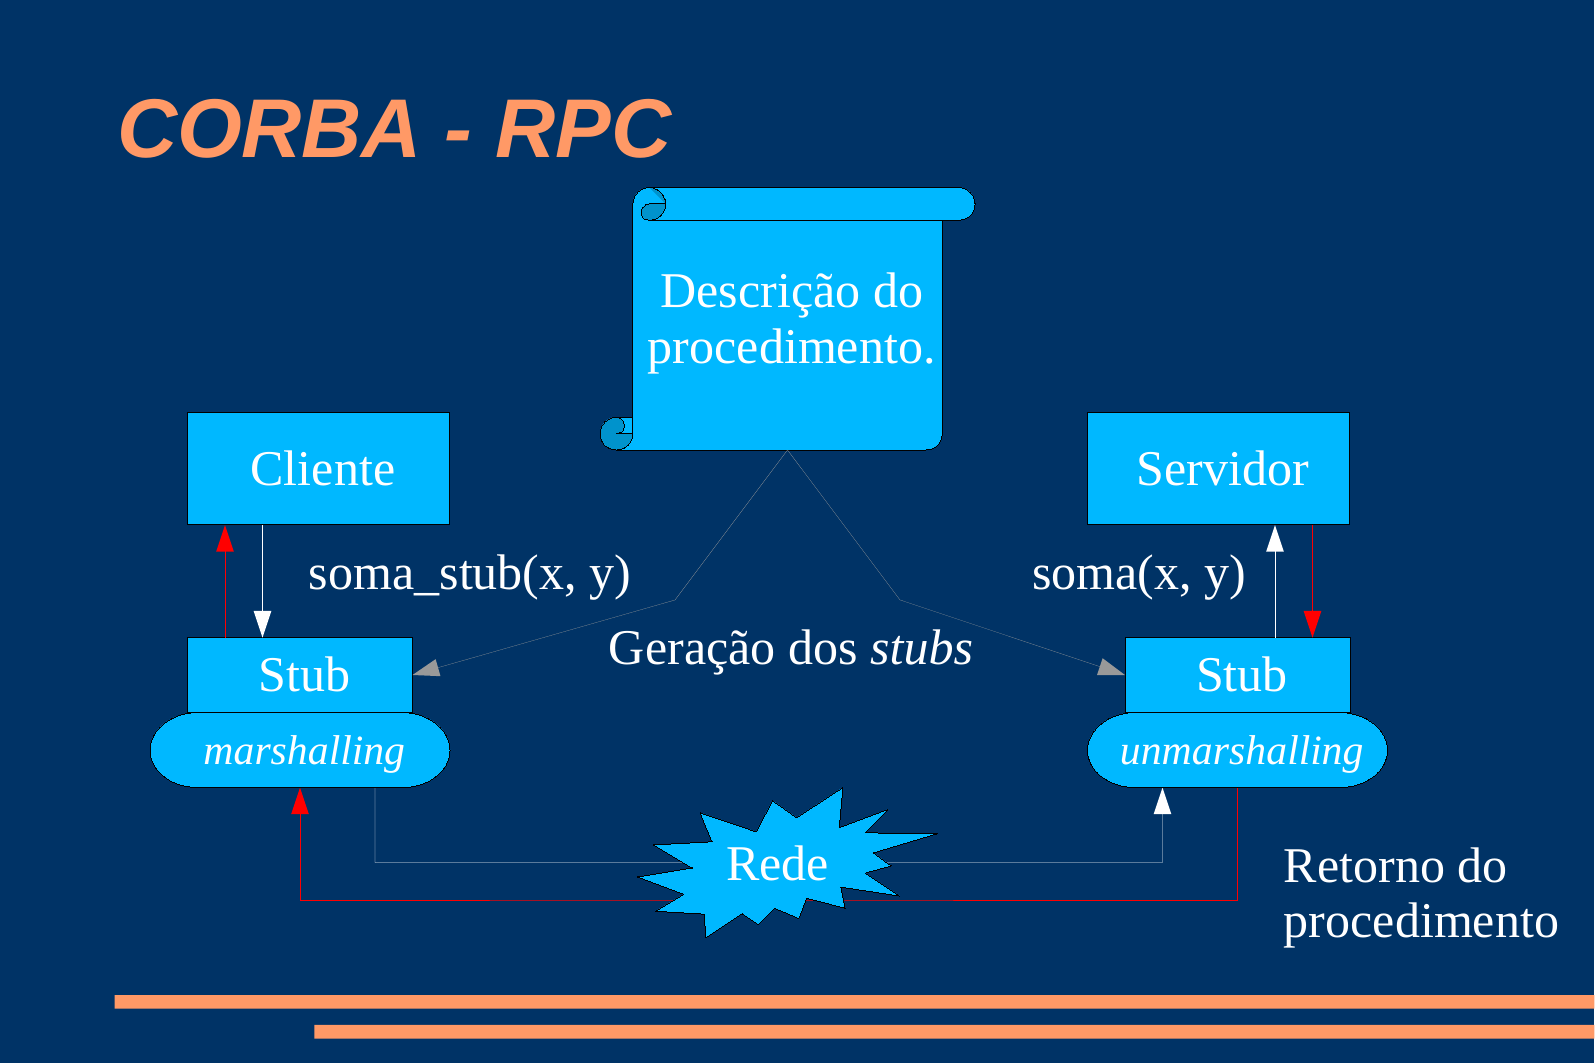

# CORBA - RPC
Descrição do procedimento.
Cliente
Servidor
soma_stub(x, y)
soma(x, y)
Geração dos stubs
Stub
Stub
marshalling
unmarshalling
Rede
Retorno do procedimento